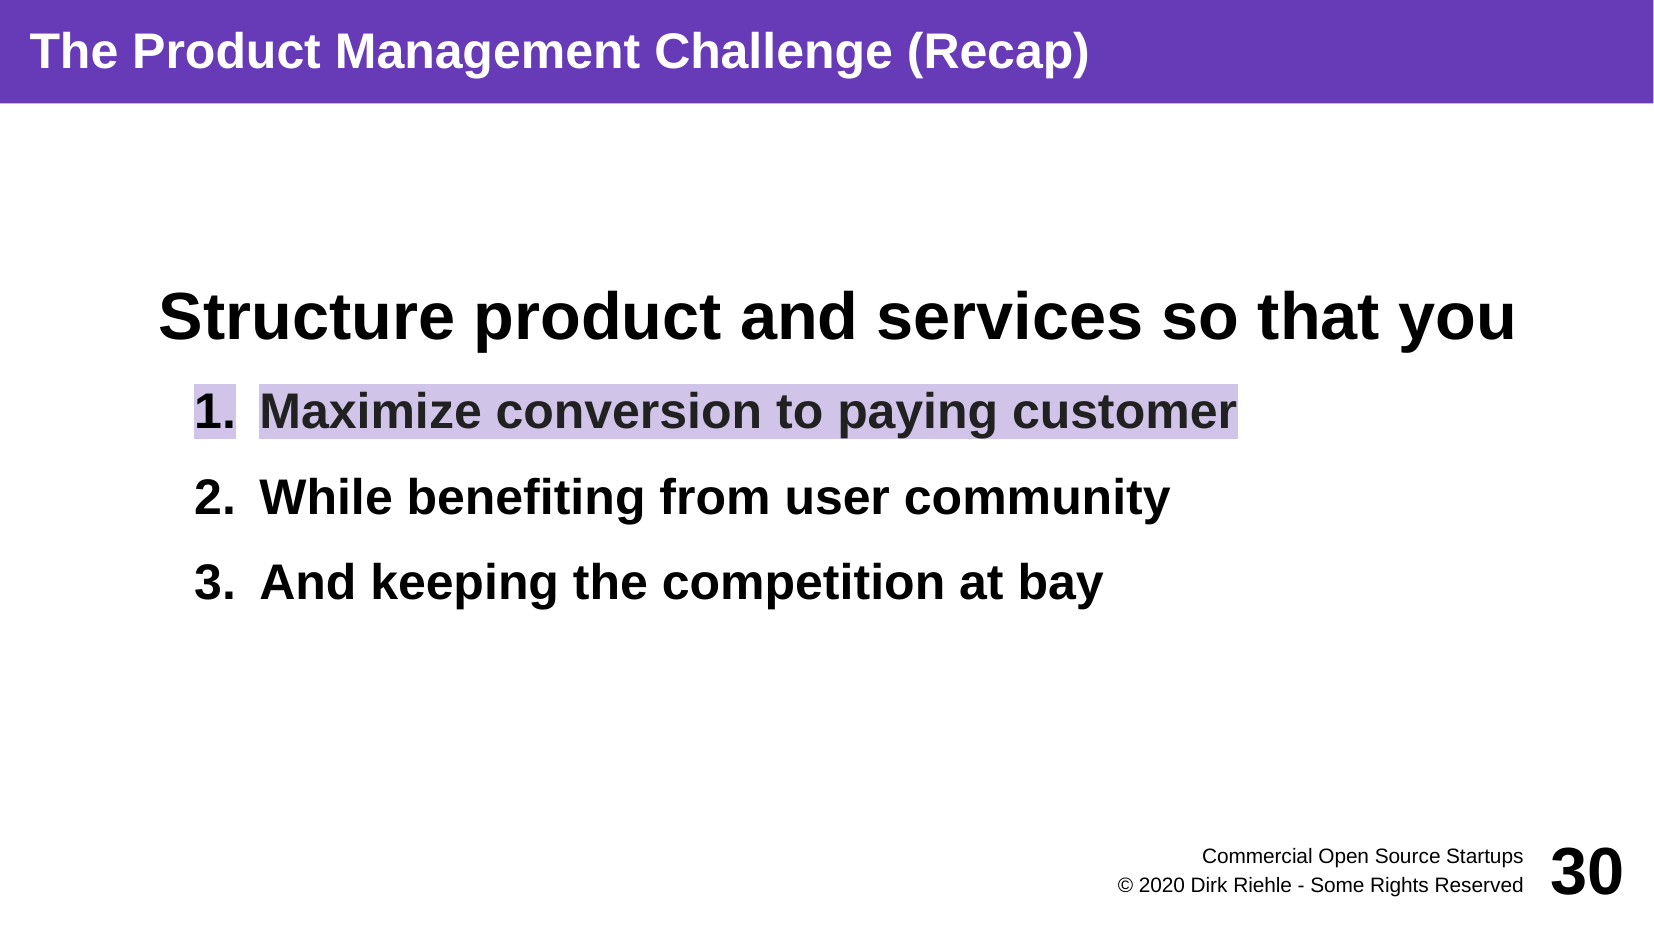

# The Product Management Challenge (Recap)
Structure product and services so that you
Maximize conversion to paying customer
While benefiting from user community
And keeping the competition at bay
Commercial Open Source Startups
30
© 2020 Dirk Riehle - Some Rights Reserved